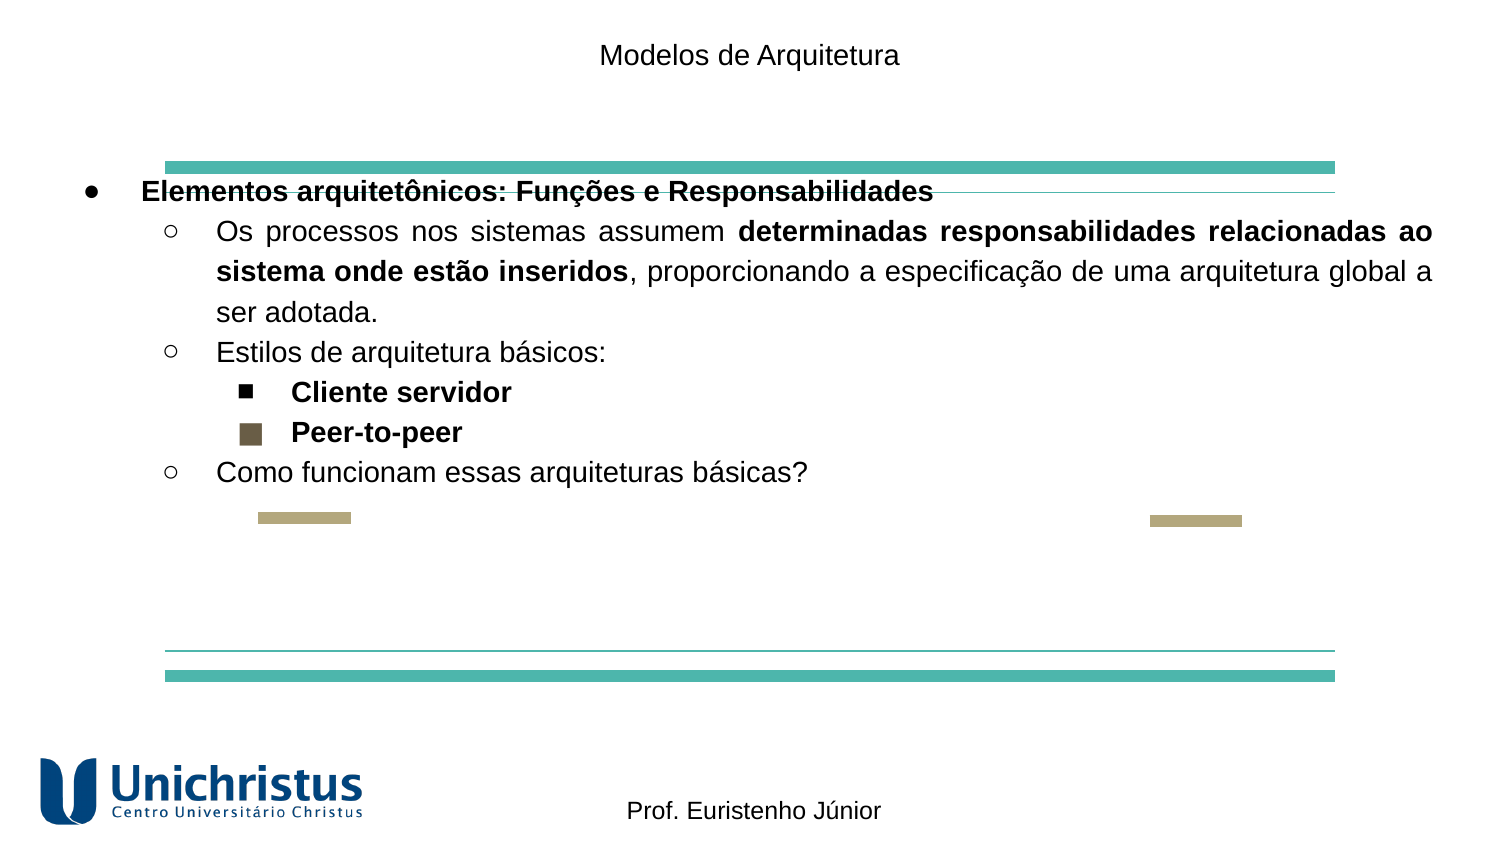

# Modelos de Arquitetura
Elementos arquitetônicos: Funções e Responsabilidades
Os processos nos sistemas assumem determinadas responsabilidades relacionadas ao sistema onde estão inseridos, proporcionando a especificação de uma arquitetura global a ser adotada.
Estilos de arquitetura básicos:
Cliente servidor
Peer-to-peer
Como funcionam essas arquiteturas básicas?